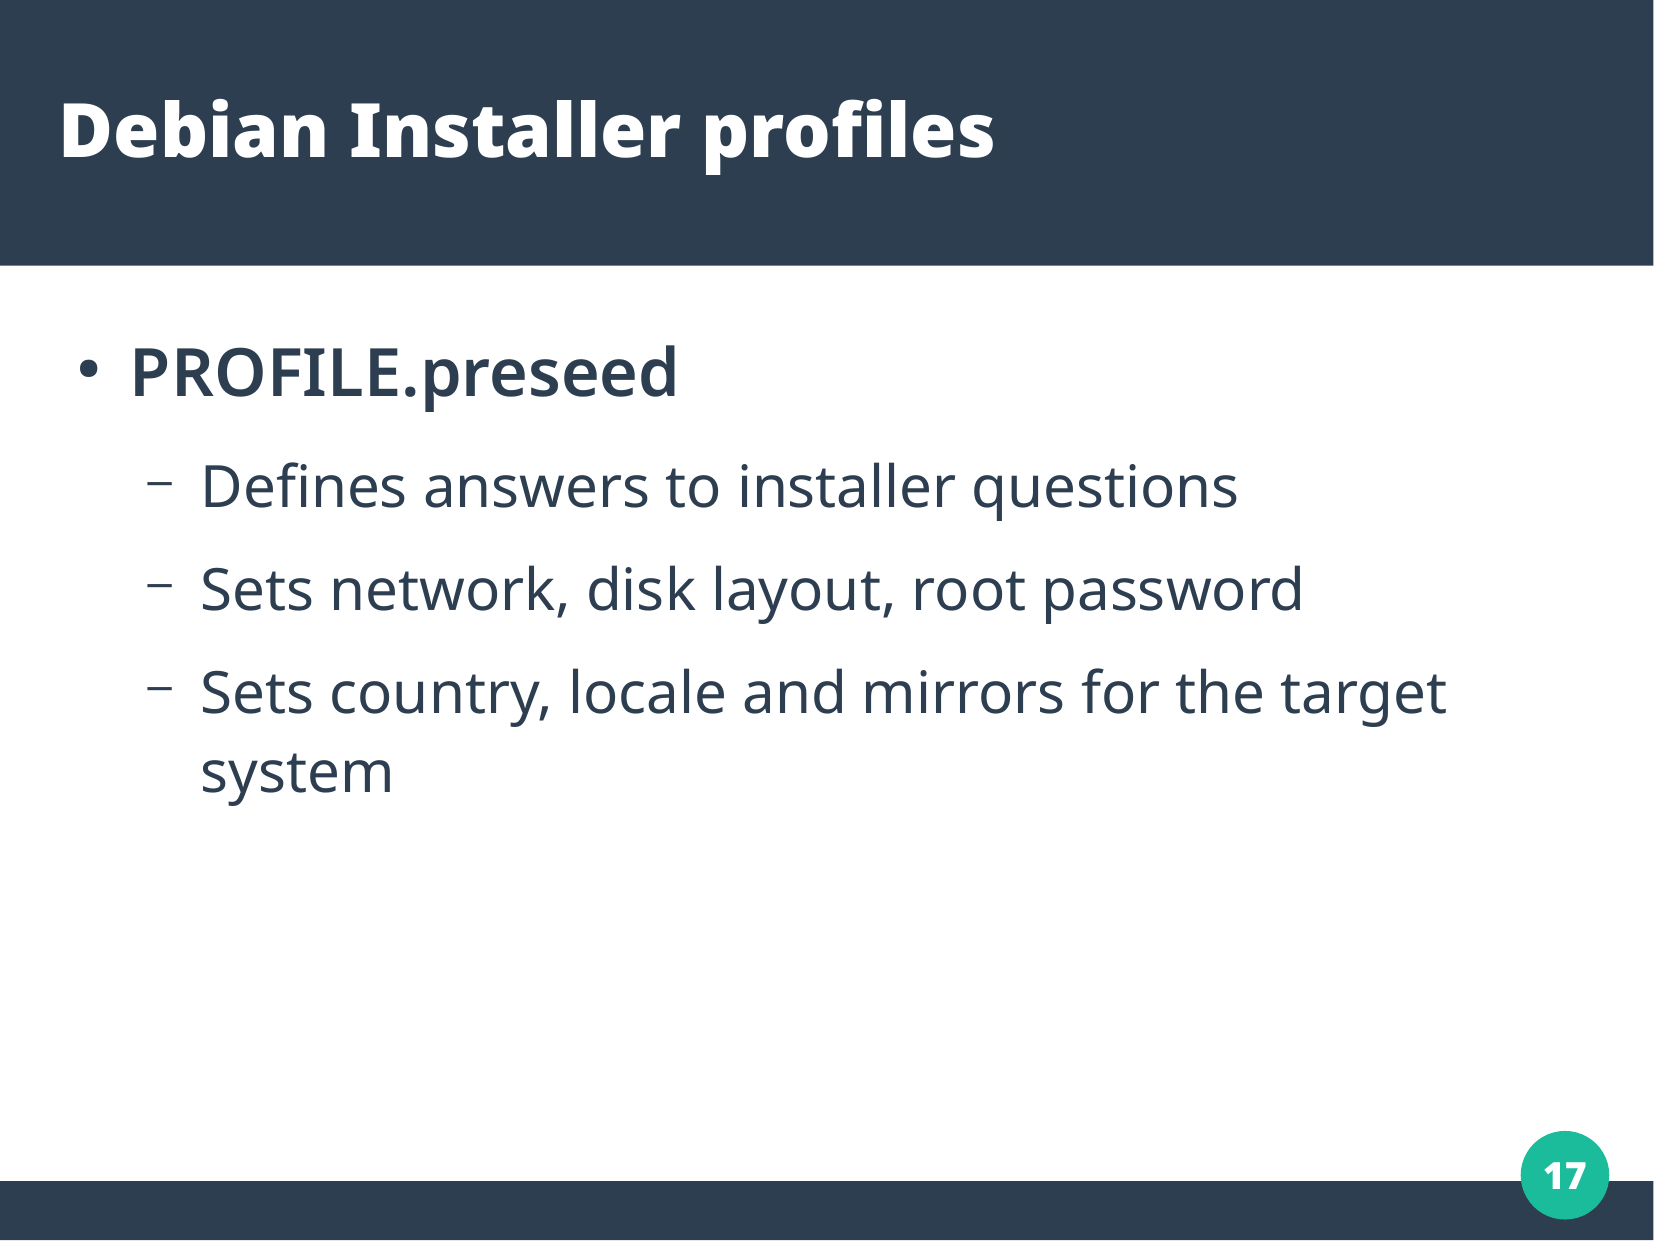

# Debian Installer profiles
PROFILE.preseed
Defines answers to installer questions
Sets network, disk layout, root password
Sets country, locale and mirrors for the target system
17